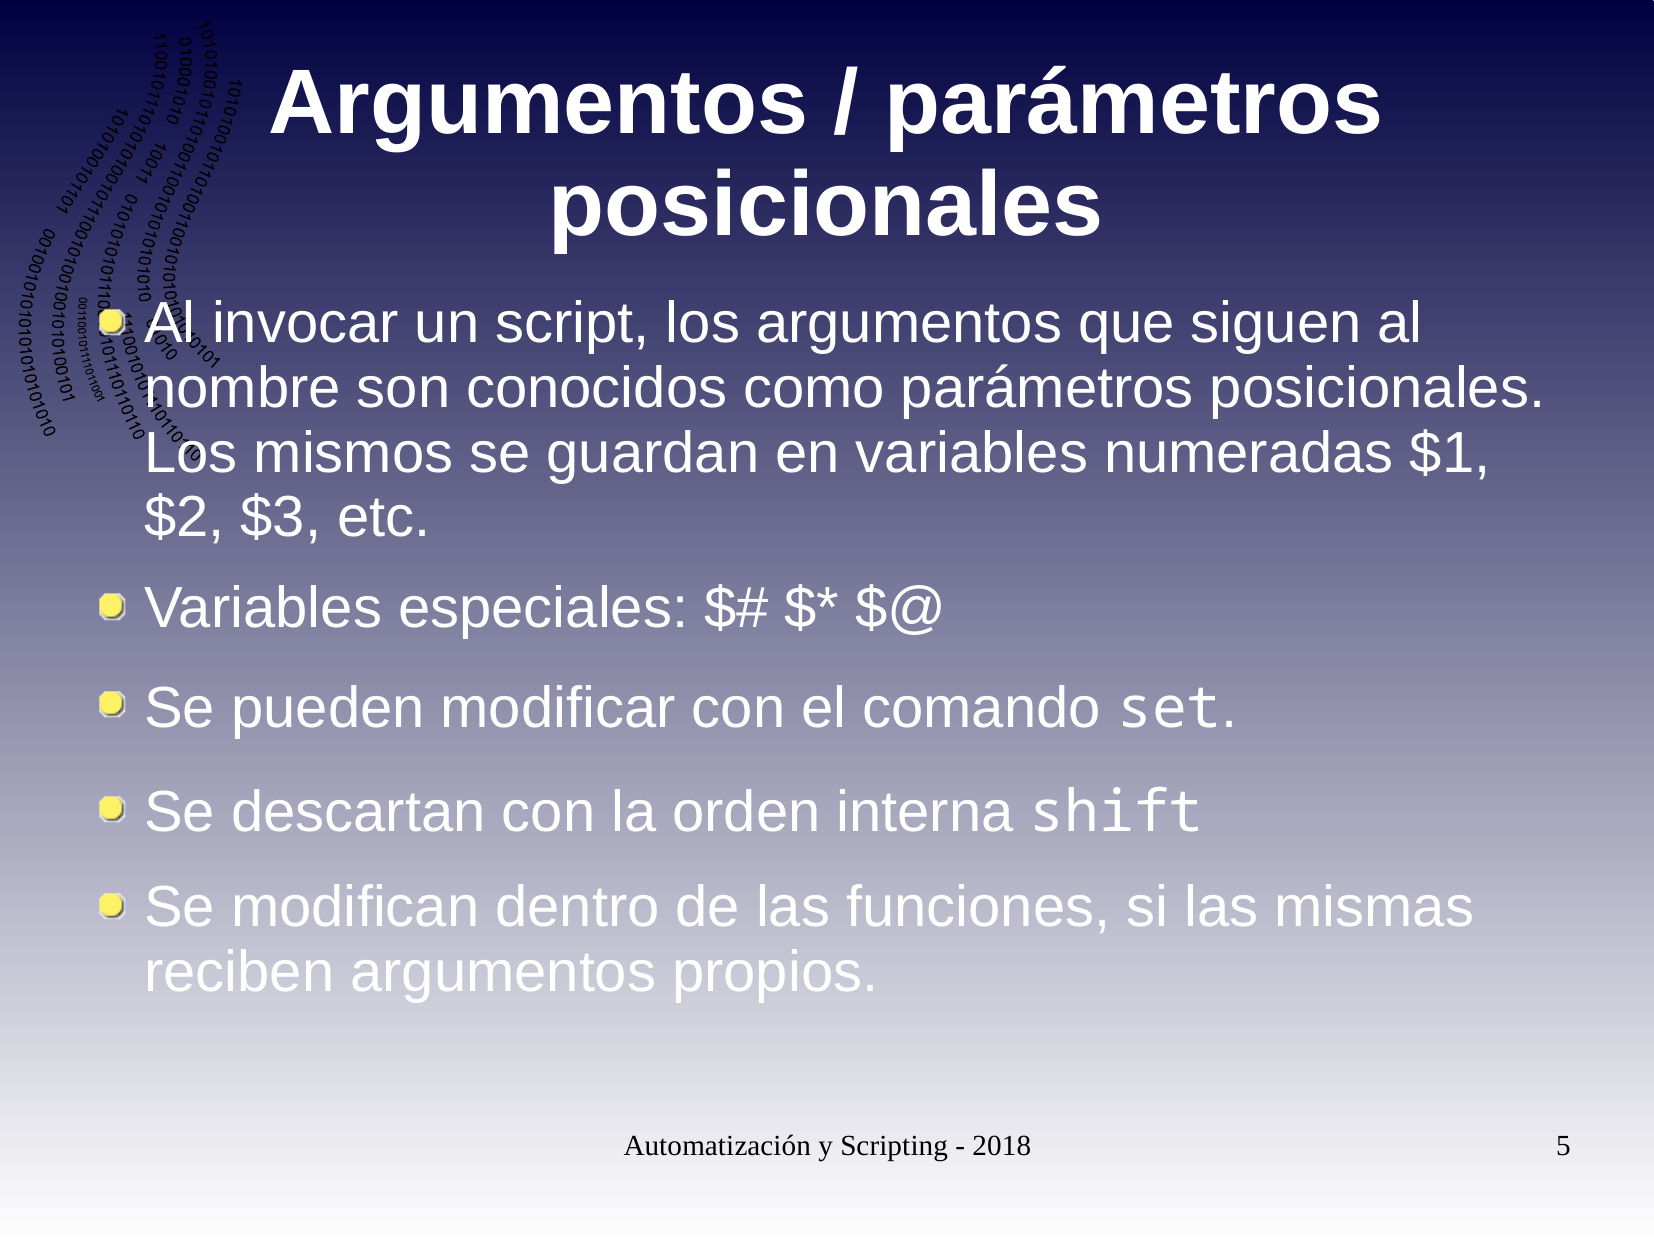

# Argumentos / parámetros posicionales
Al invocar un script, los argumentos que siguen al nombre son conocidos como parámetros posicionales. Los mismos se guardan en variables numeradas $1, $2, $3, etc.
Variables especiales: $# $* $@
Se pueden modificar con el comando set.
Se descartan con la orden interna shift
Se modifican dentro de las funciones, si las mismas reciben argumentos propios.
Automatización y Scripting - 2018
5